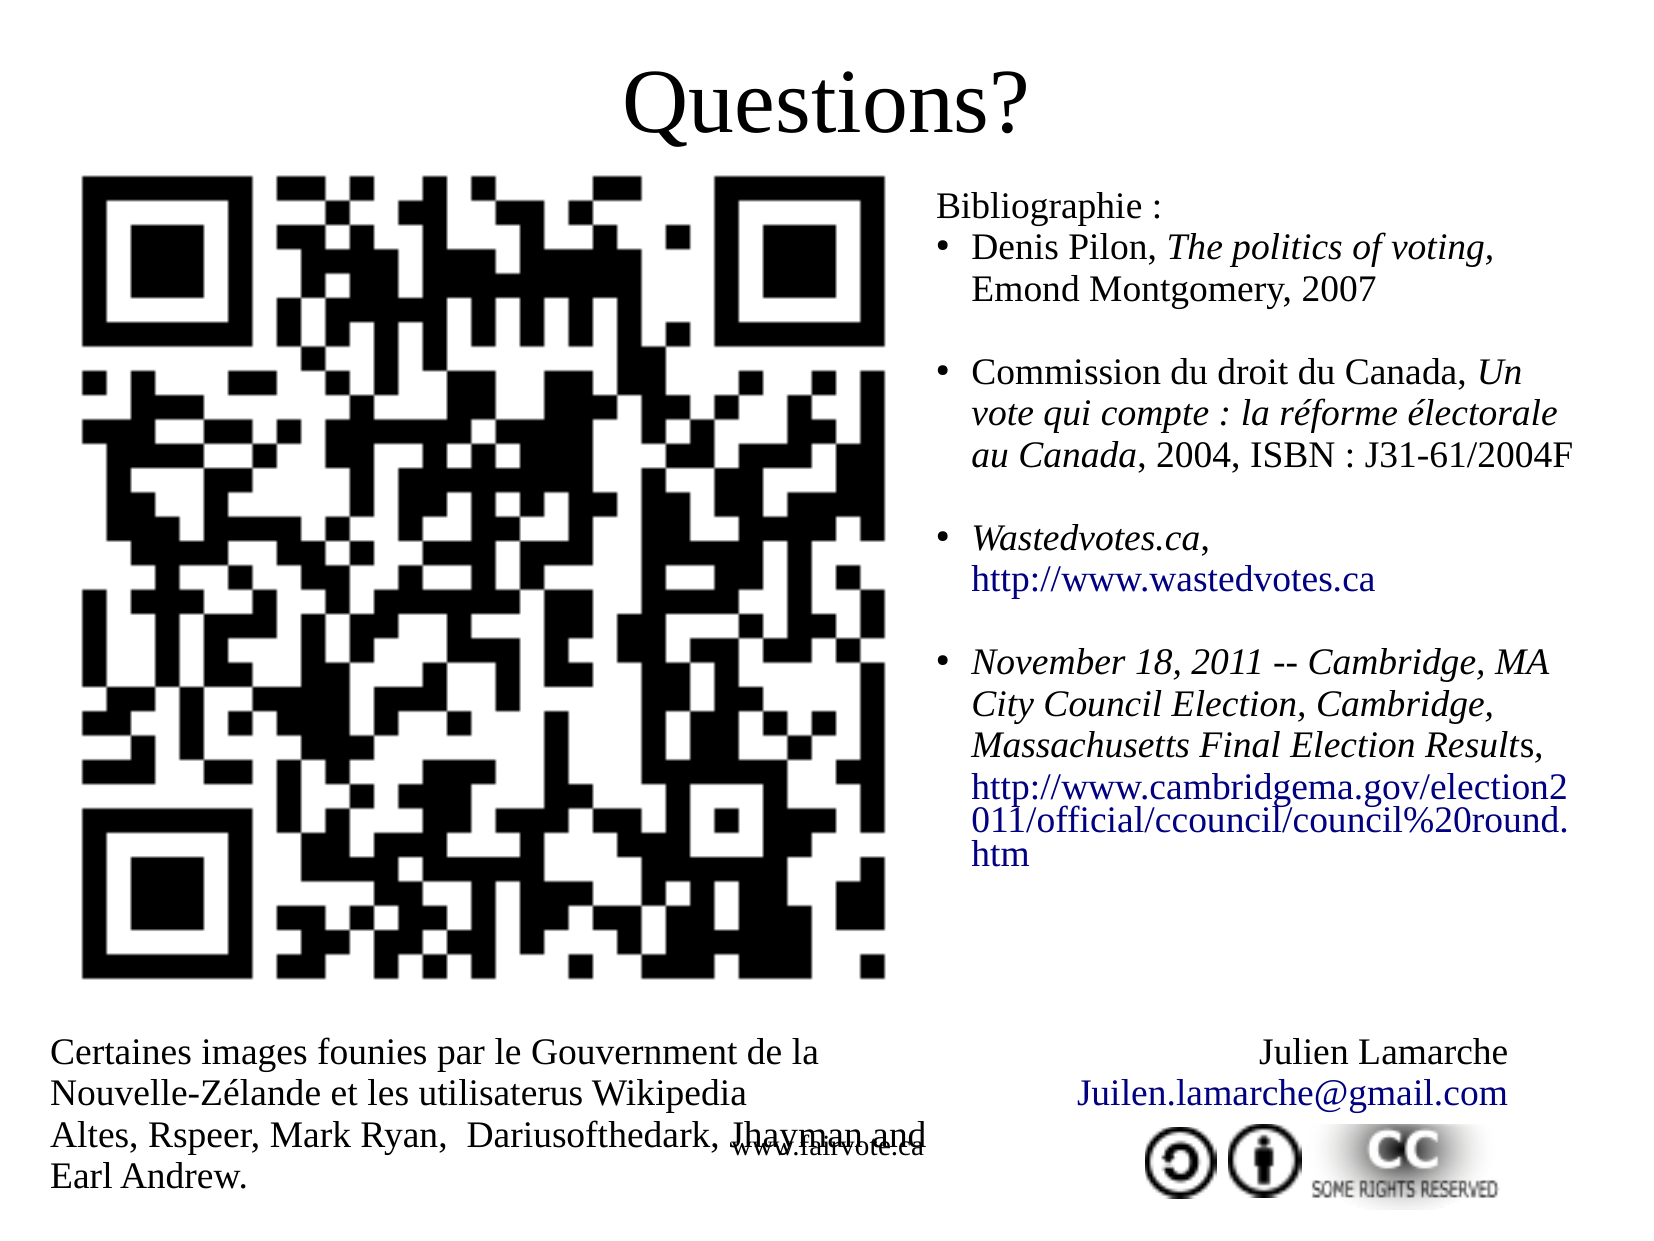

# Questions?
Bibliographie :
Denis Pilon, The politics of voting, Emond Montgomery, 2007
Commission du droit du Canada, Un vote qui compte : la réforme électorale au Canada, 2004, ISBN : J31-61/2004F
Wastedvotes.ca, http://www.wastedvotes.ca
November 18, 2011 -- Cambridge, MA City Council Election, Cambridge, Massachusetts Final Election Results,
http://www.cambridgema.gov/election2011/official/ccouncil/council%20round.htm
Certaines images founies par le Gouvernment de la Nouvelle-Zélande et les utilisaterus Wikipedia
Altes, Rspeer, Mark Ryan, Dariusofthedark, Jhayman and Earl Andrew.
Julien Lamarche
Juilen.lamarche@gmail.com
www.fairvote.ca